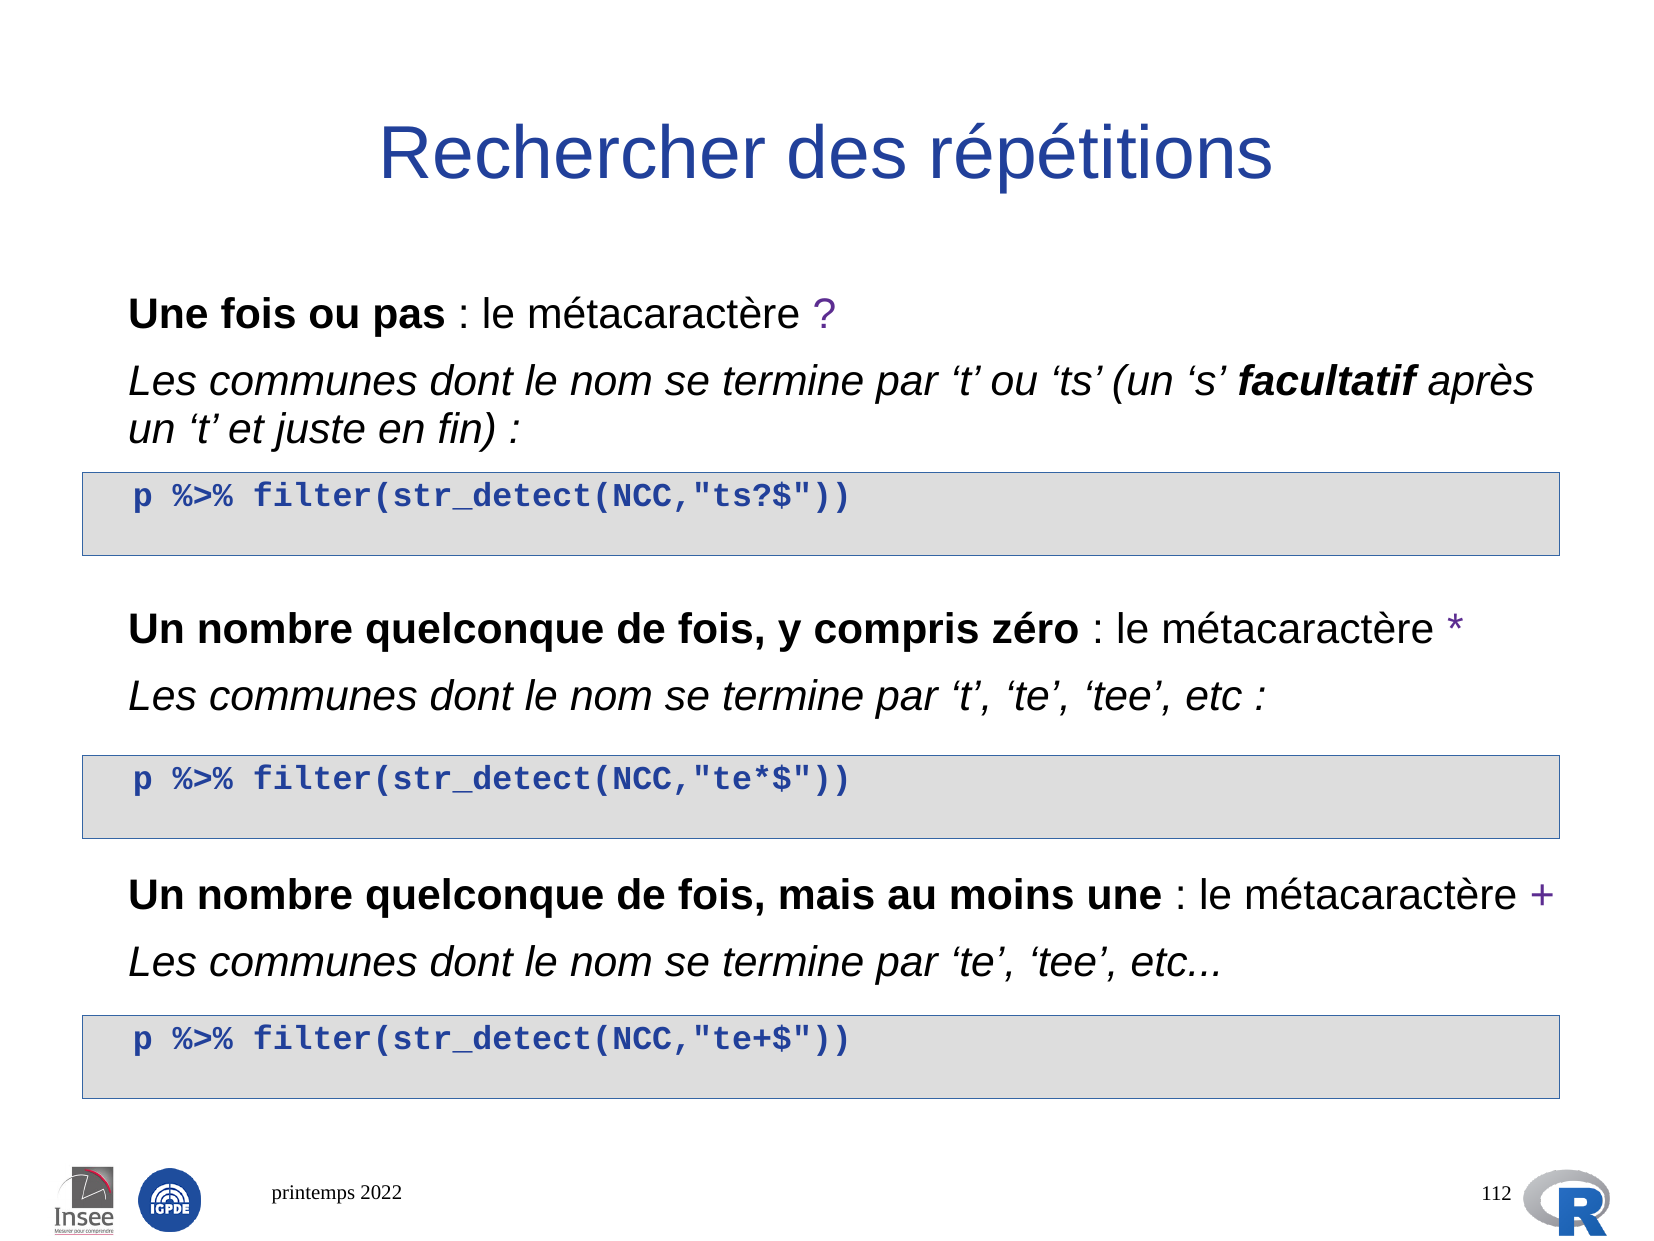

# Rechercher des répétitions
Une fois ou pas : le métacaractère ?
Les communes dont le nom se termine par ‘t’ ou ‘ts’ (un ‘s’ facultatif après un ‘t’ et juste en fin) :
Un nombre quelconque de fois, y compris zéro : le métacaractère *
Les communes dont le nom se termine par ‘t’, ‘te’, ‘tee’, etc :
Un nombre quelconque de fois, mais au moins une : le métacaractère +
Les communes dont le nom se termine par ‘te’, ‘tee’, etc...
p %>% filter(str_detect(NCC,"ts?$"))
p %>% filter(str_detect(NCC,"te*$"))
p %>% filter(str_detect(NCC,"te+$"))
printemps 2022
112